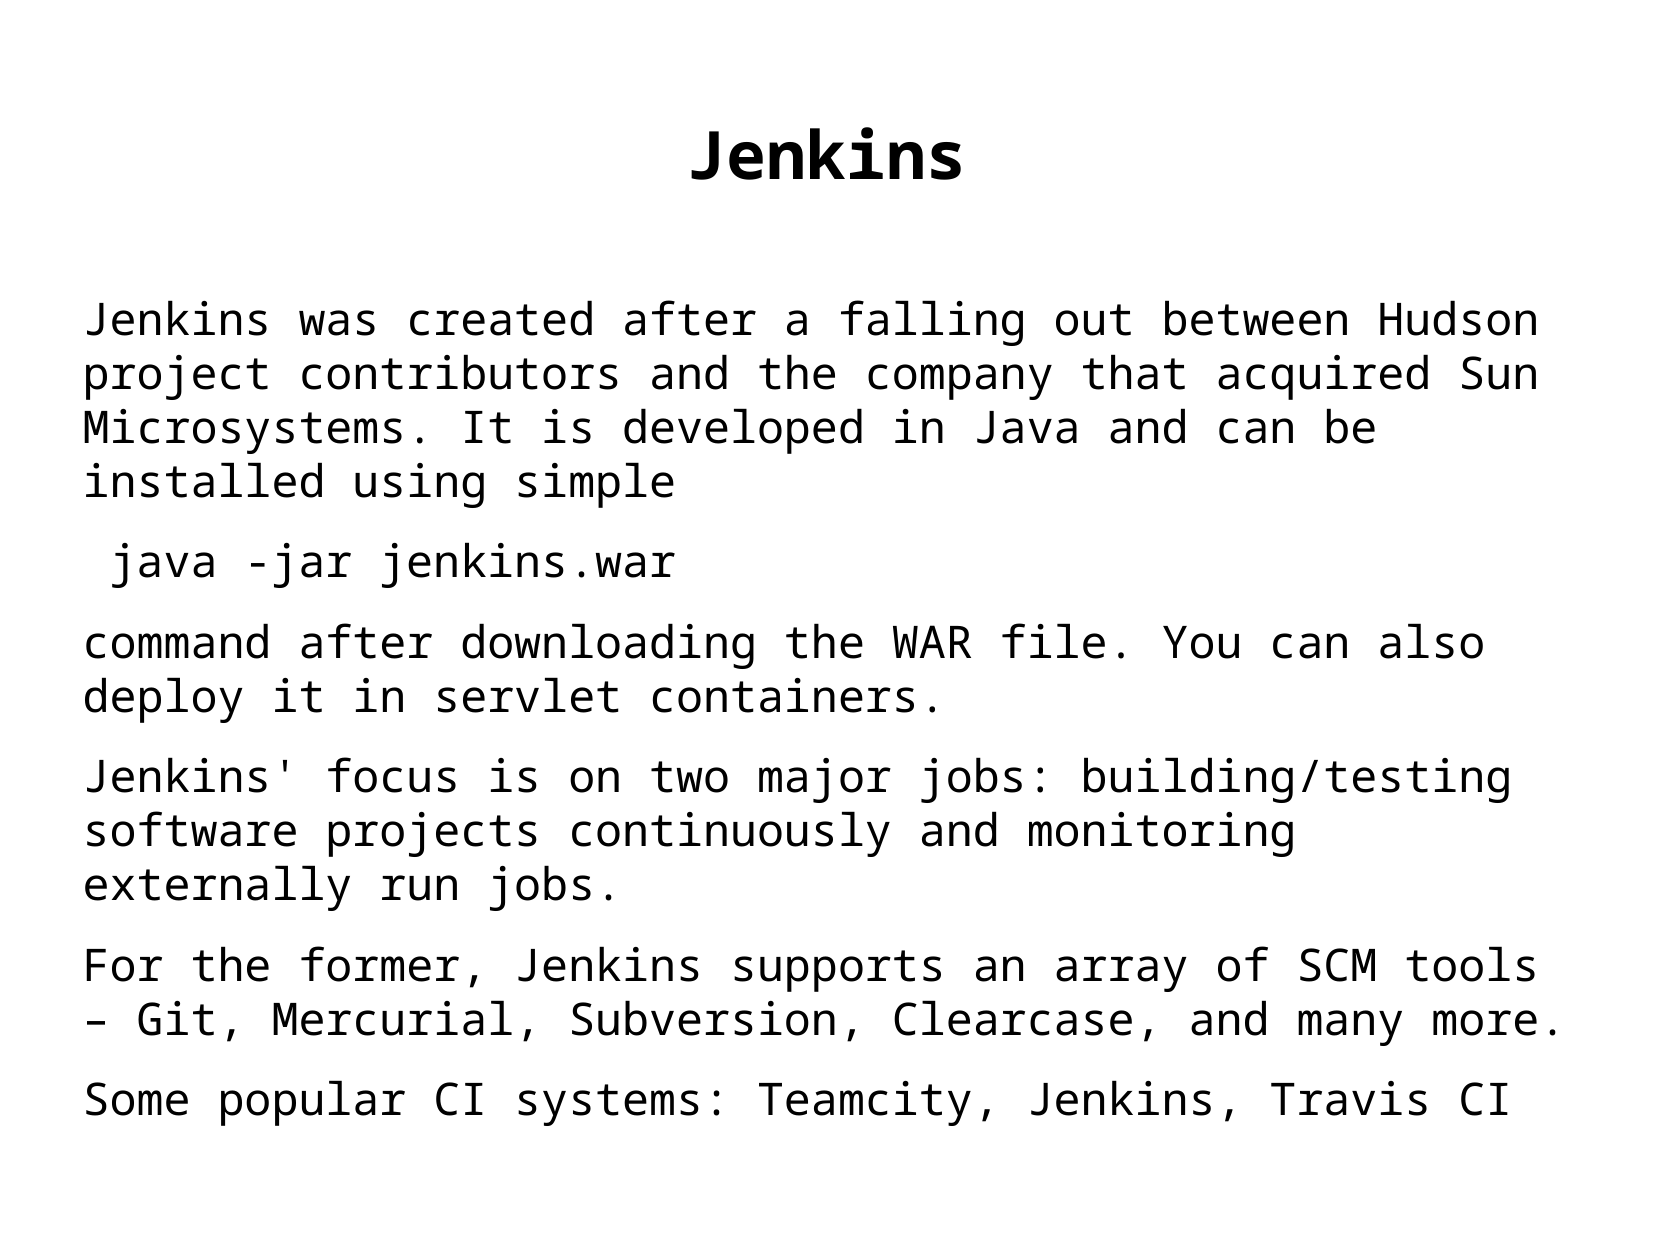

# Jenkins
Jenkins was created after a falling out between Hudson project contributors and the company that acquired Sun Microsystems. It is developed in Java and can be installed using simple
 java -jar jenkins.war
command after downloading the WAR file. You can also deploy it in servlet containers.
Jenkins' focus is on two major jobs: building/testing software projects continuously and monitoring externally run jobs.
For the former, Jenkins supports an array of SCM tools – Git, Mercurial, Subversion, Clearcase, and many more.
Some popular CI systems: Teamcity, Jenkins, Travis CI